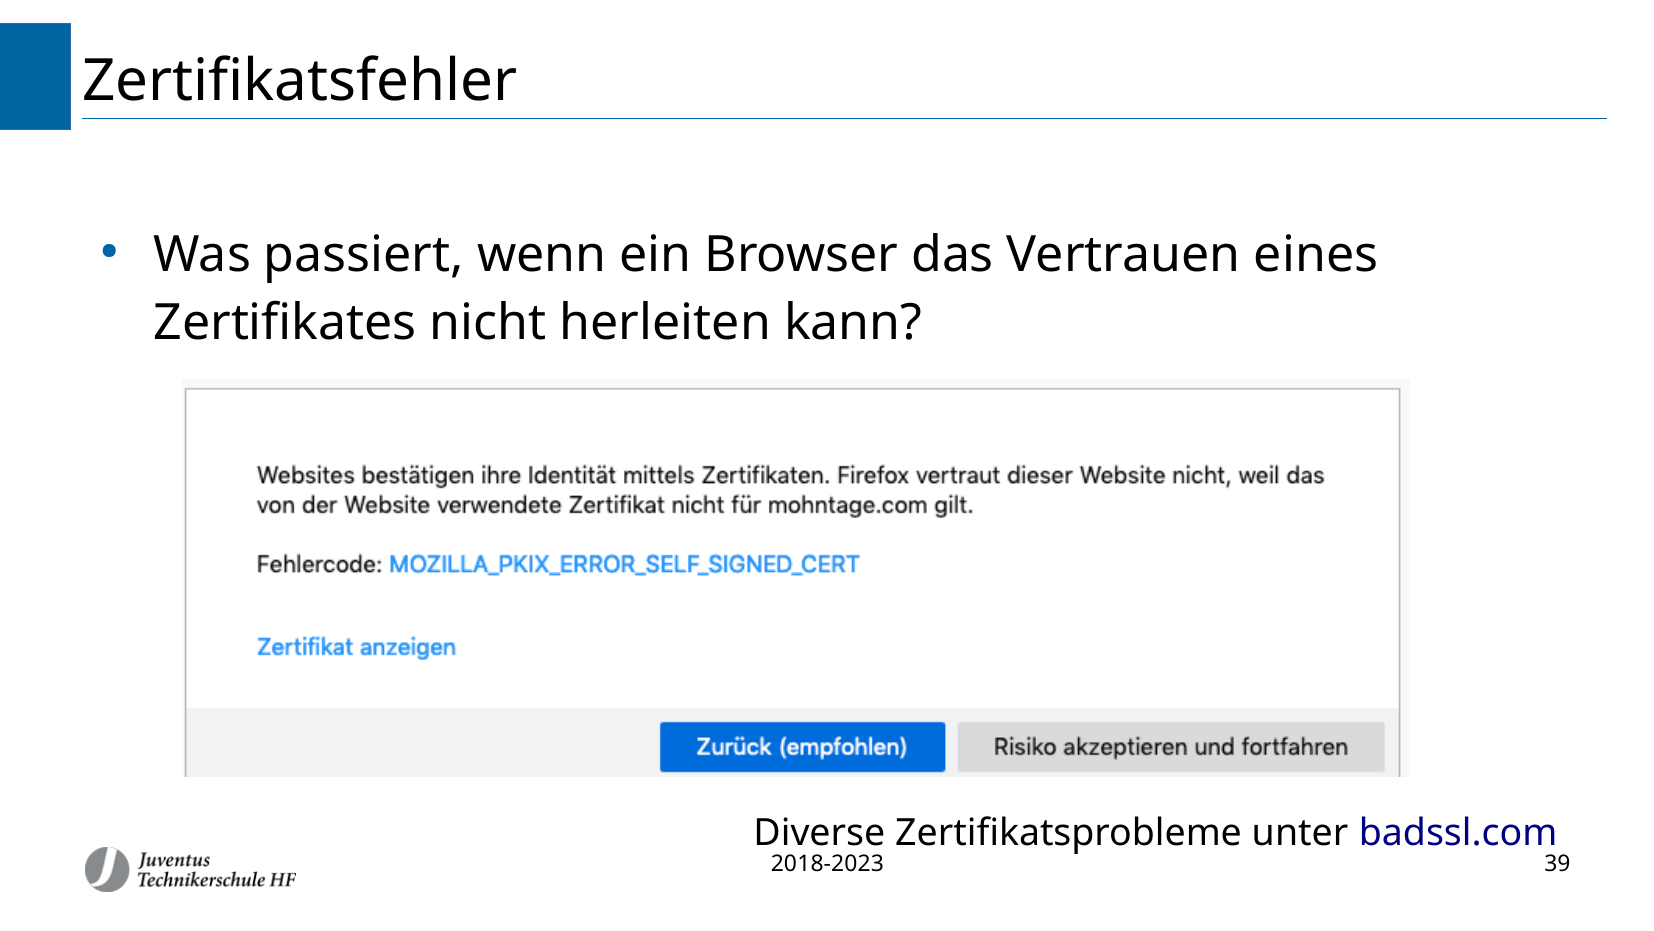

# Zertifikatsfehler
Was passiert, wenn ein Browser das Vertrauen eines Zertifikates nicht herleiten kann?
Diverse Zertifikatsprobleme unter badssl.com
2018-2023
39